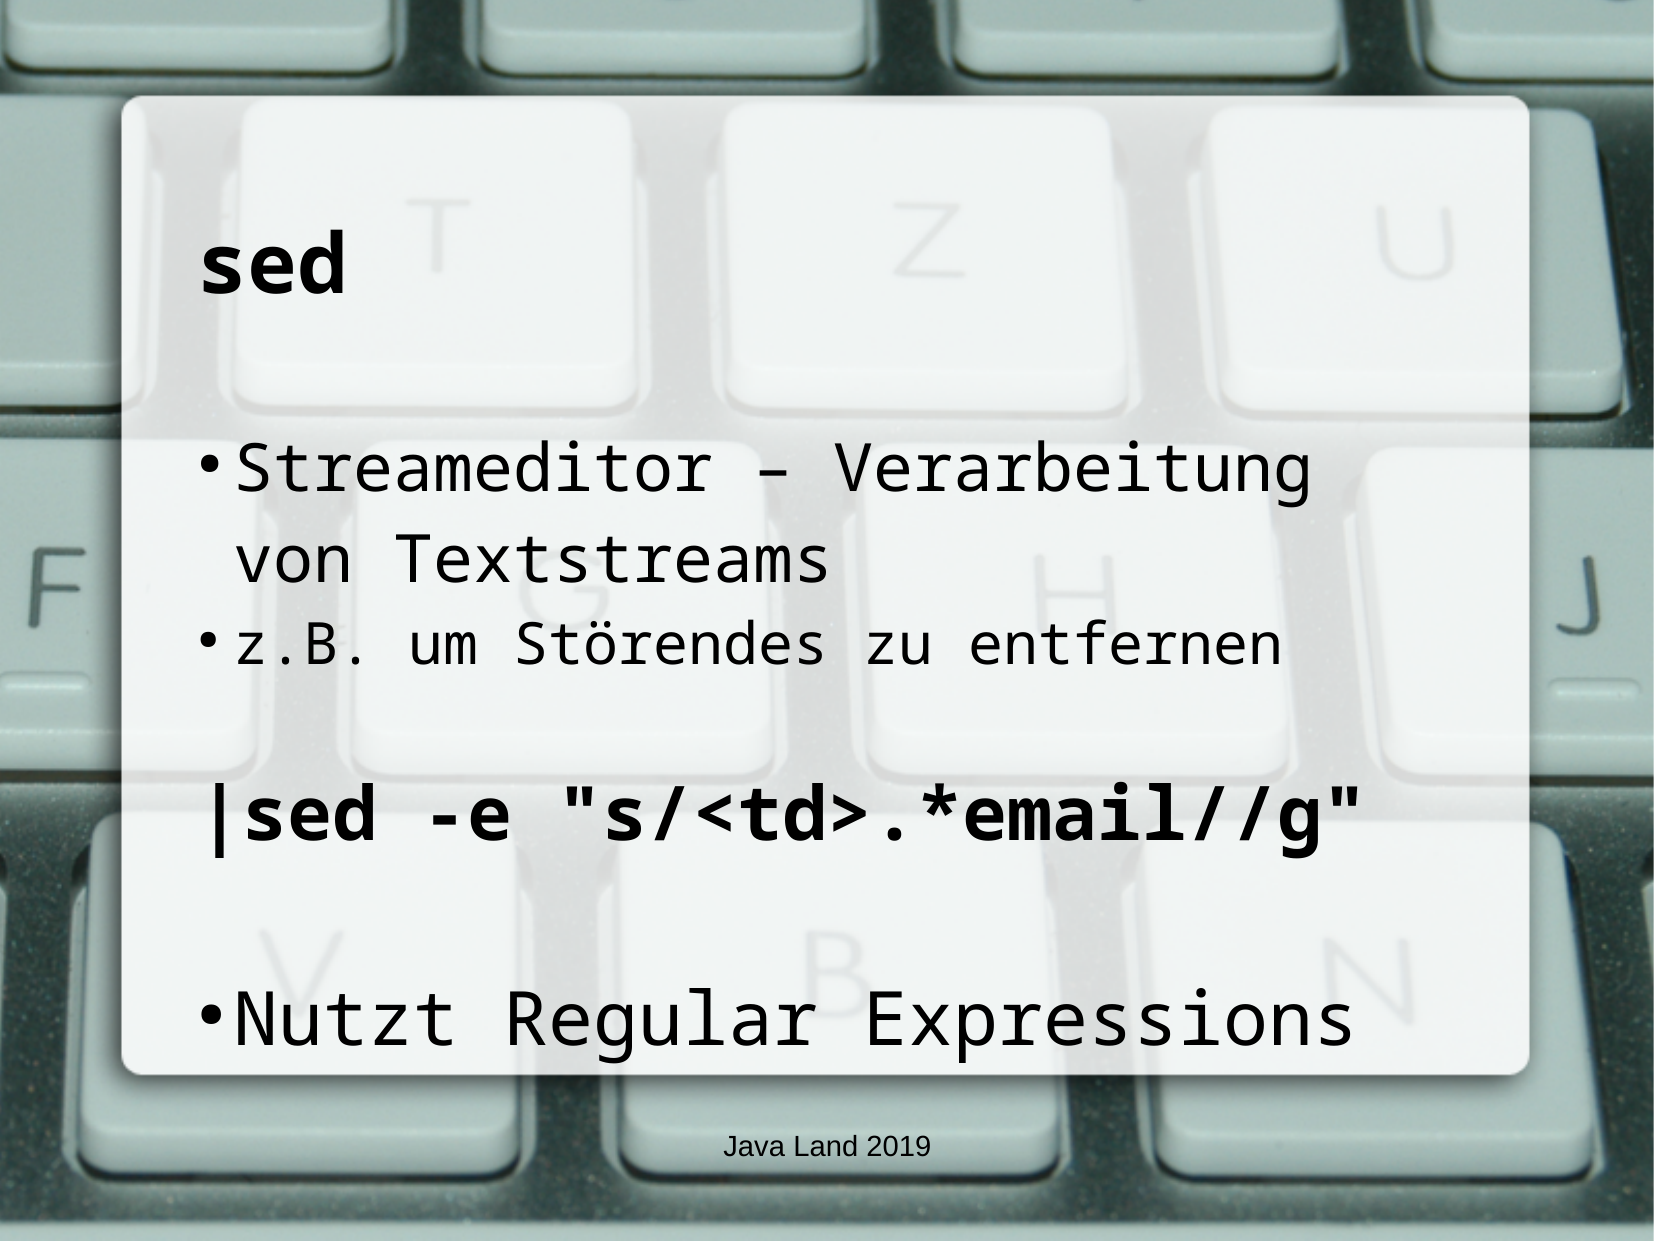

#
sed
Streameditor – Verarbeitung von Textstreams
z.B. um Störendes zu entfernen
|sed -e "s/<td>.*email//g"
Nutzt Regular Expressions